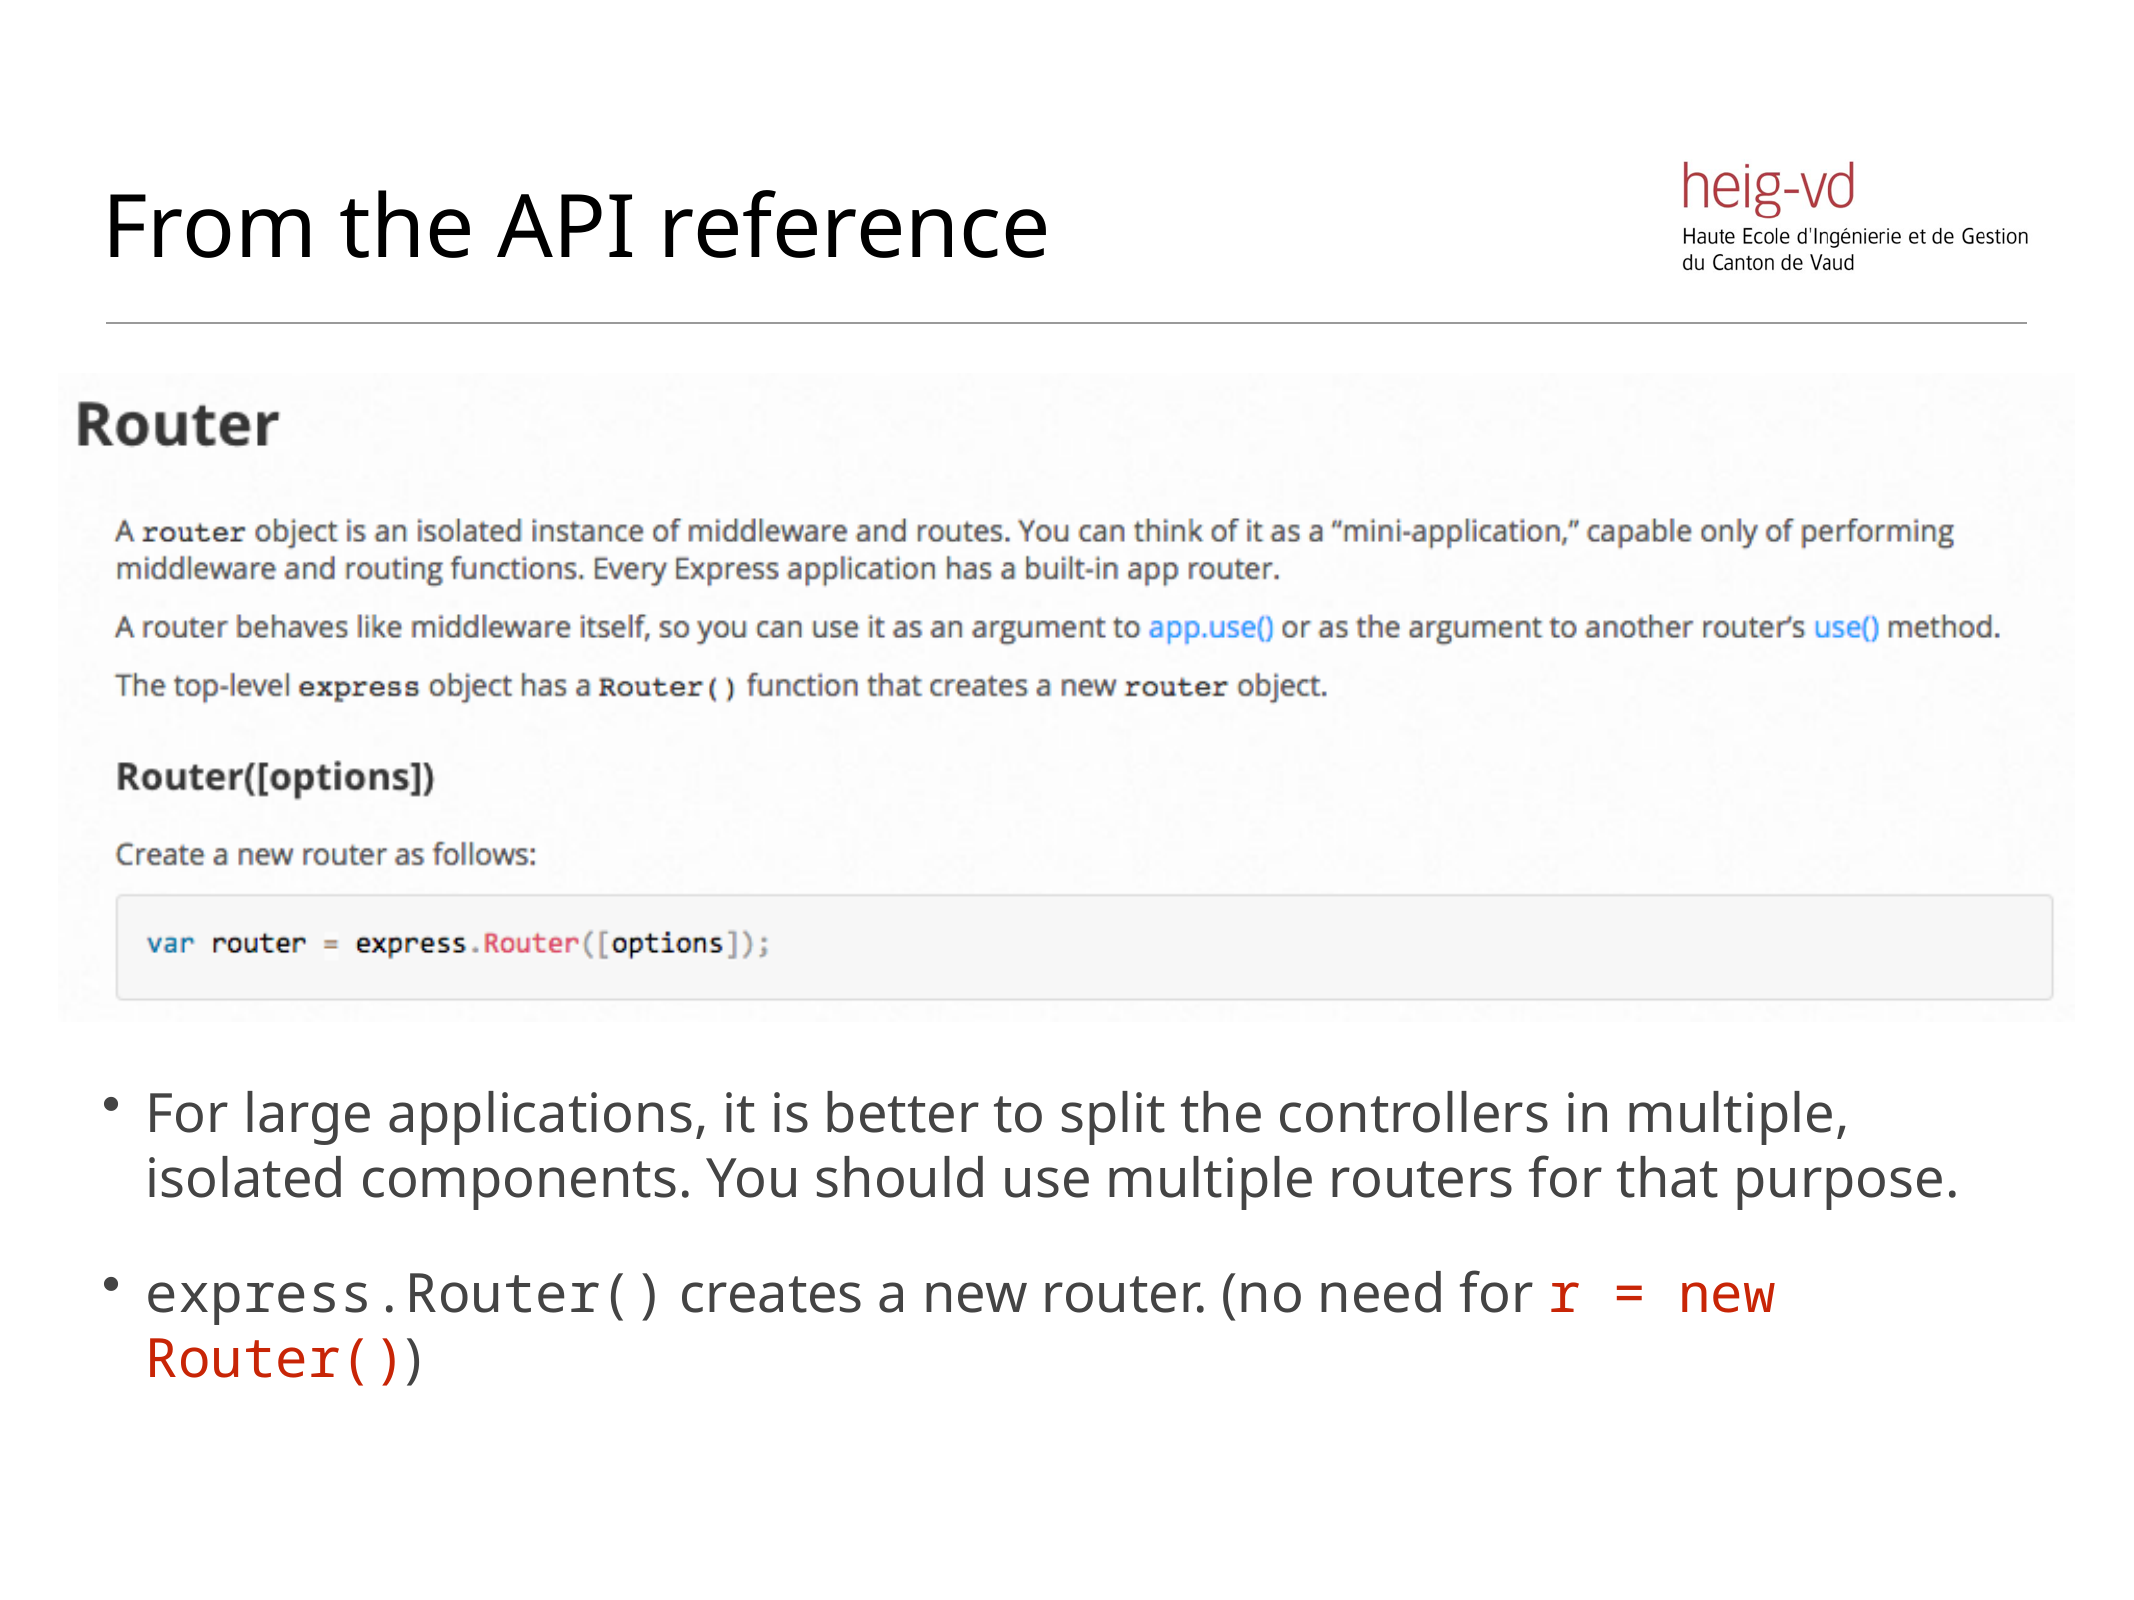

# From the API reference
For large applications, it is better to split the controllers in multiple, isolated components. You should use multiple routers for that purpose.
express.Router() creates a new router. (no need for r = new Router())